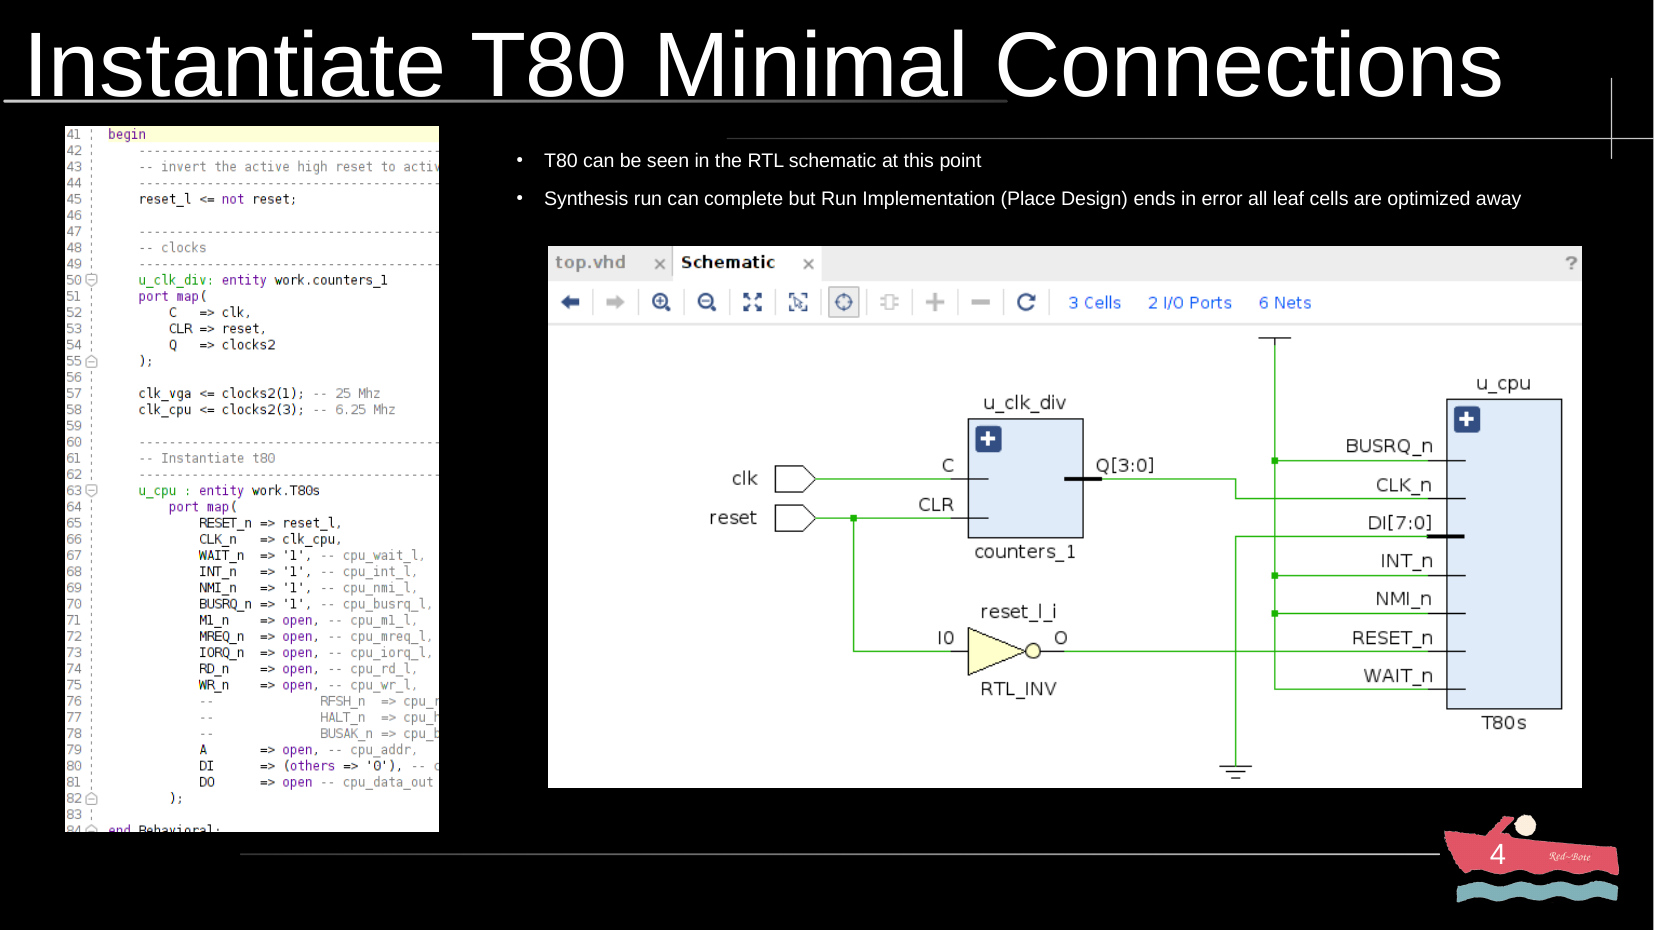

# Instantiate T80 Minimal Connections
T80 can be seen in the RTL schematic at this point
Synthesis run can complete but Run Implementation (Place Design) ends in error all leaf cells are optimized away
4